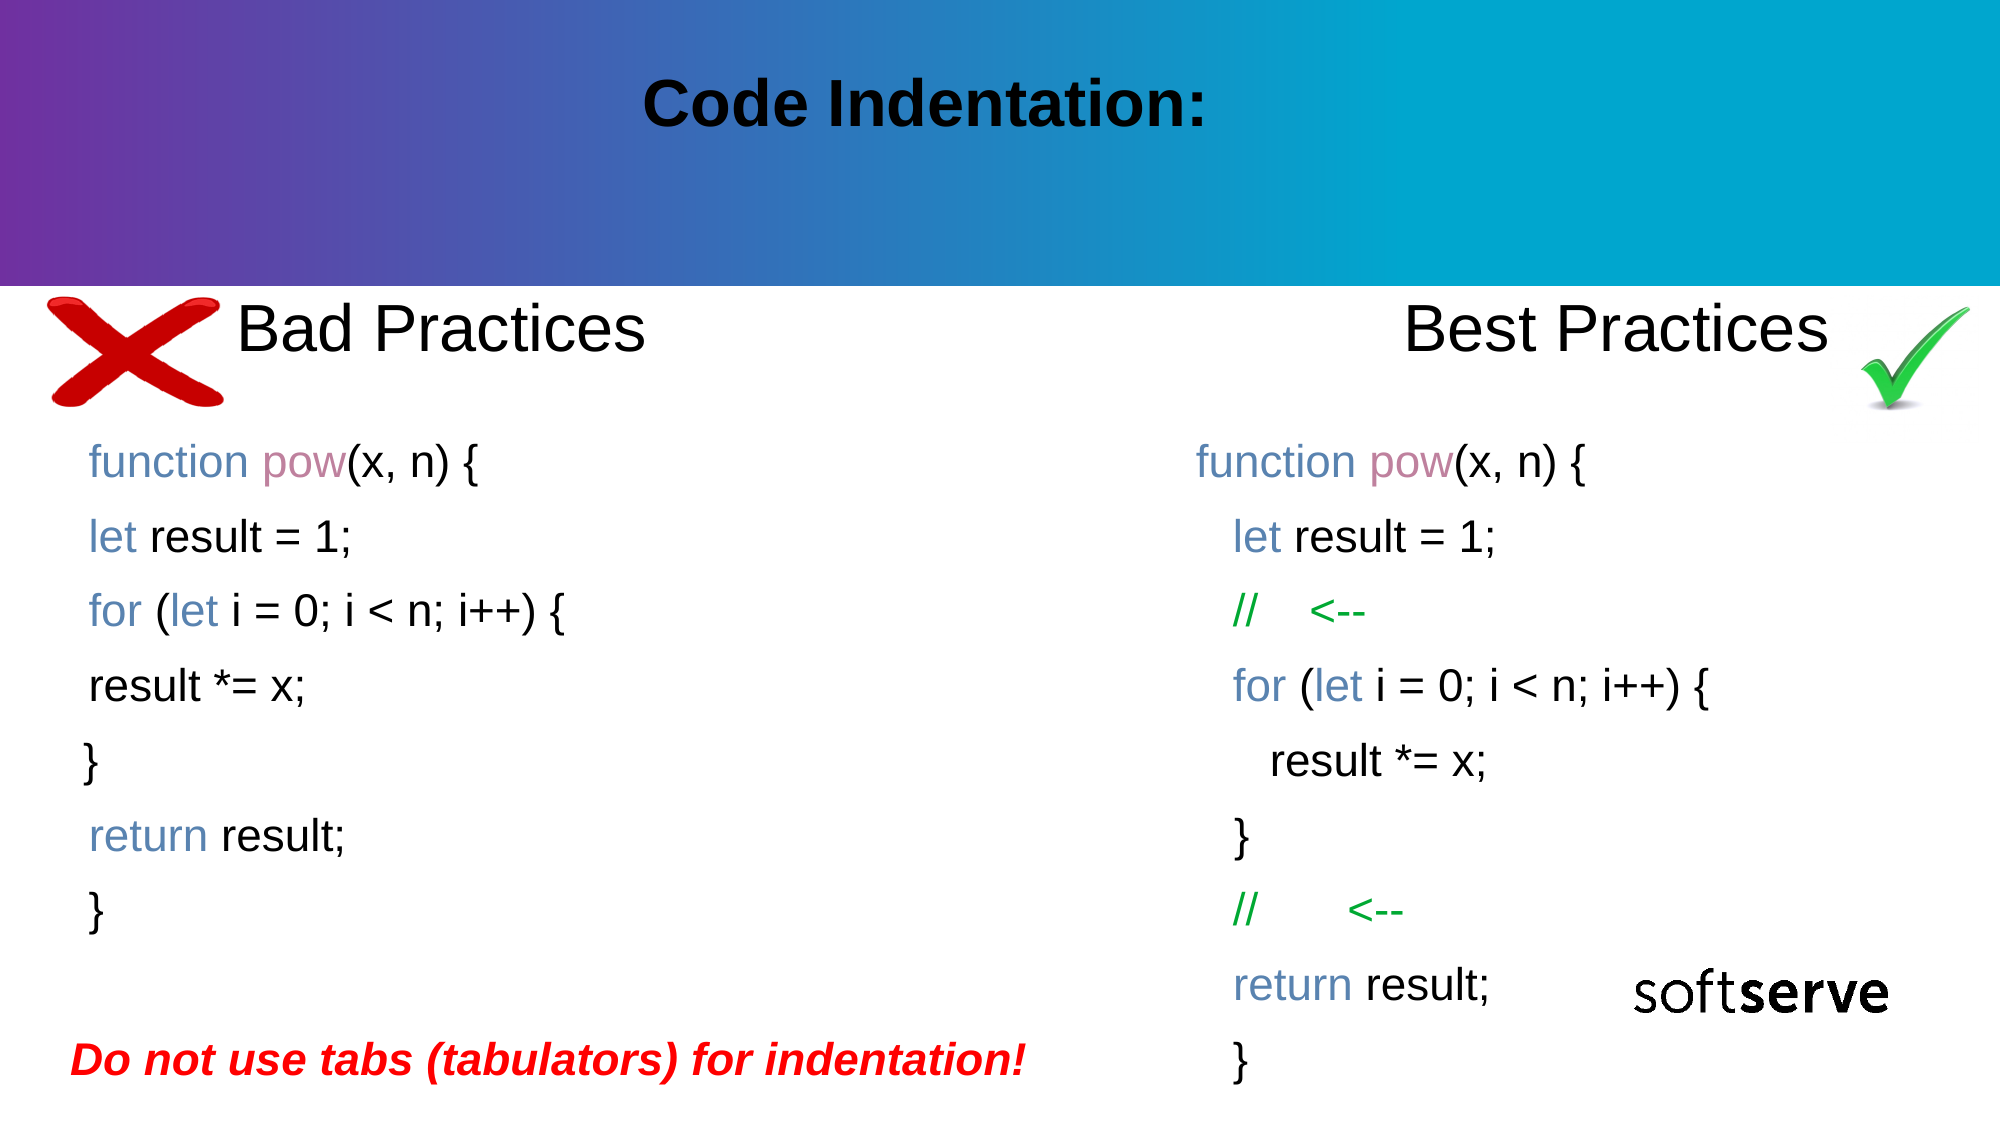

Code Indentation:
			Bad Practices Best Practices
	function pow(x, n) { 										function pow(x, n) {
 	let result = 1; 												 let result = 1;
 	for (let i = 0; i < n; i++) {									 // <--
 	result *= x; 												 for (let i = 0; i < n; i++) {
 } 															 result *= x;
 return result;												 }											}															 // <--
 															 return result;
 Do not use tabs (tabulators) for indentation!			 }